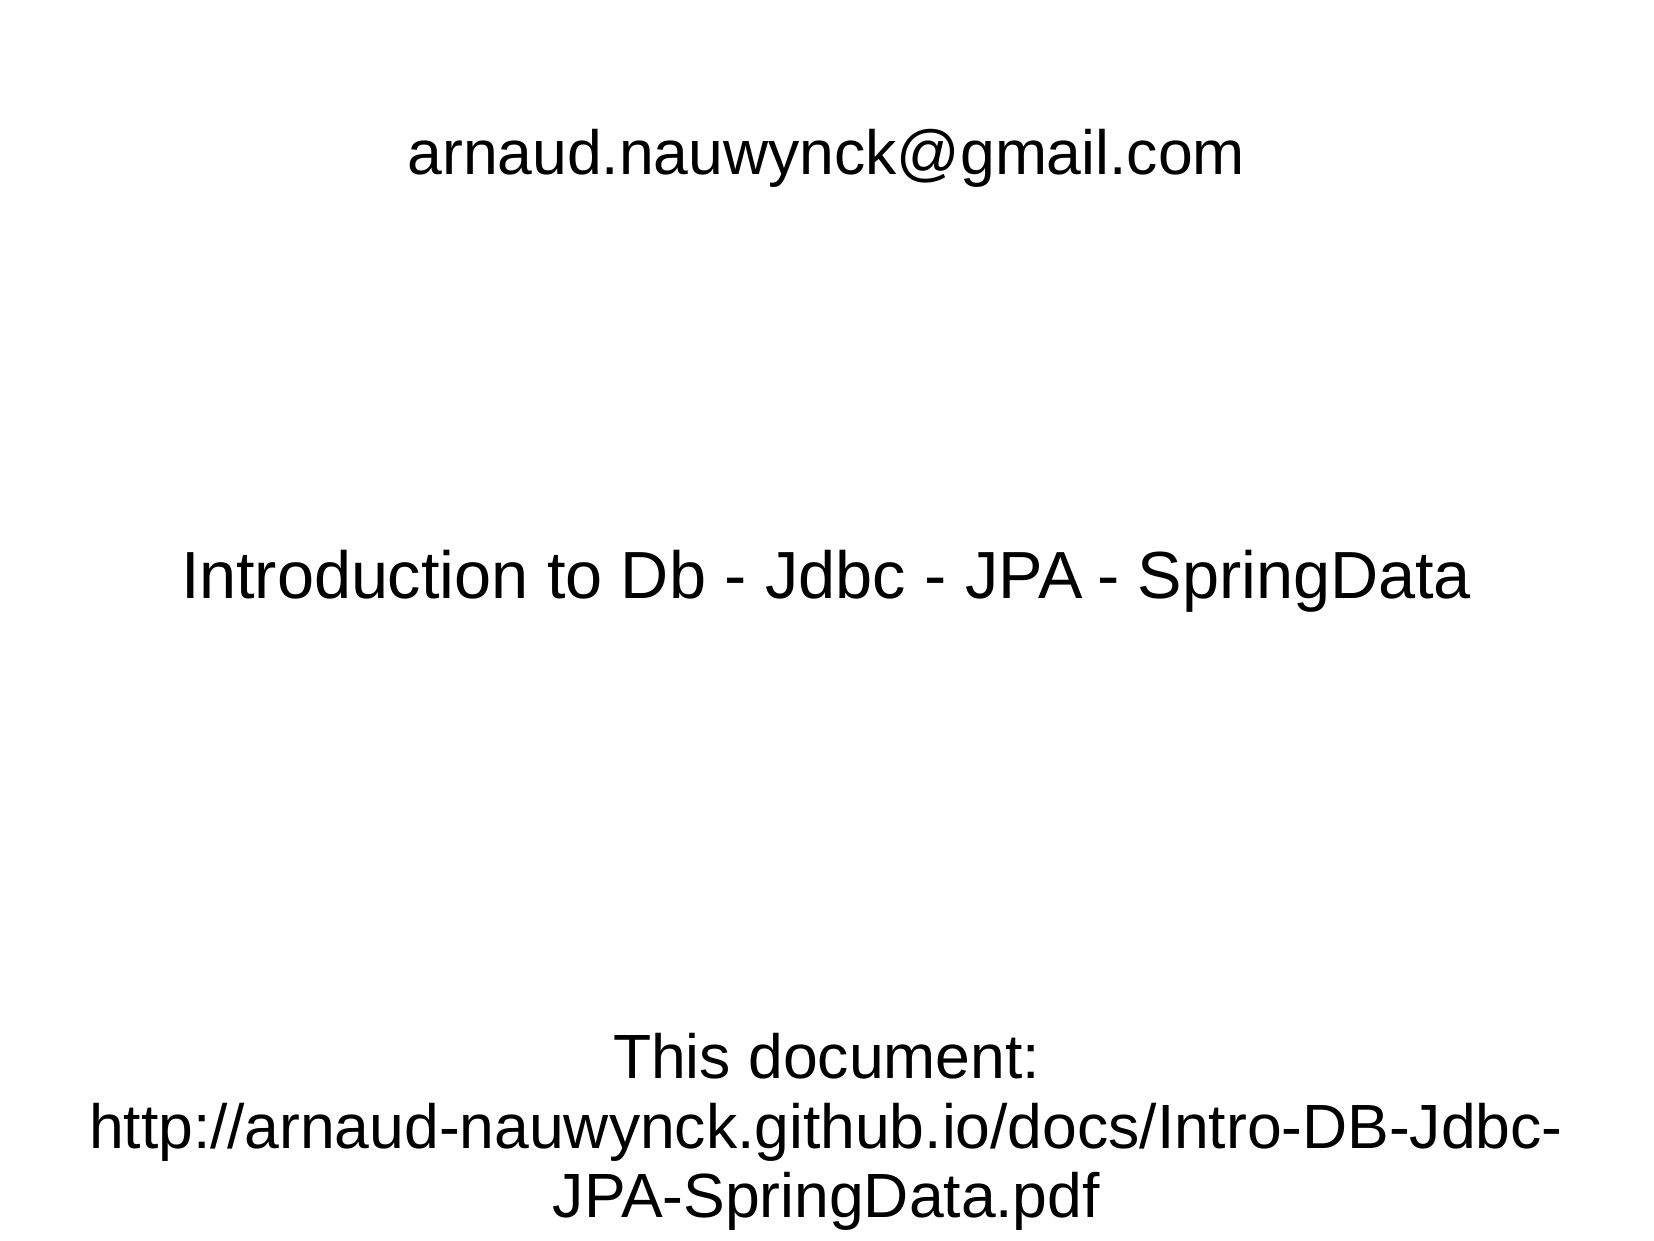

# arnaud.nauwynck@gmail.com
Introduction to Db - Jdbc - JPA - SpringData
This document:
http://arnaud-nauwynck.github.io/docs/Intro-DB-Jdbc-JPA-SpringData.pdf